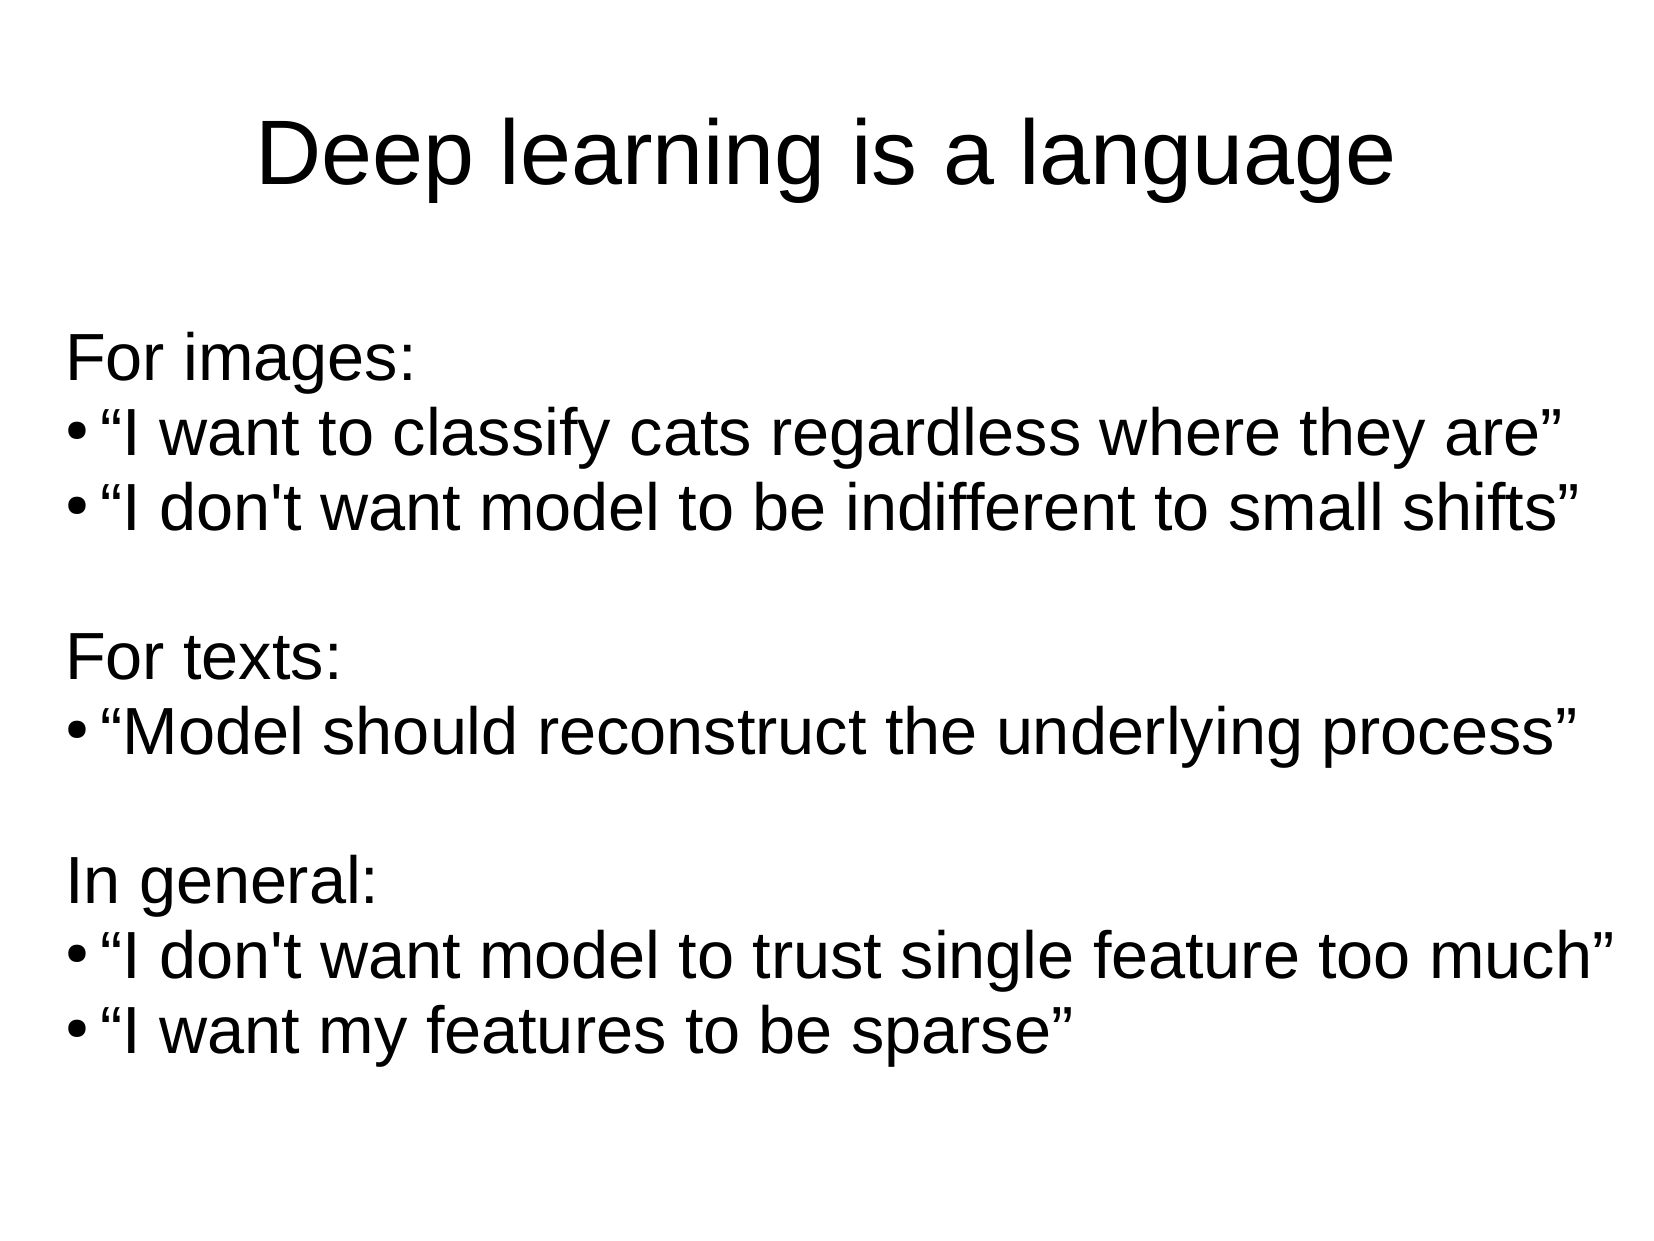

# Deep learning is a language
For images:
“I want to classify cats regardless where they are”
“I don't want model to be indifferent to small shifts”
For texts:
“Model should reconstruct the underlying process”
In general:
“I don't want model to trust single feature too much”
“I want my features to be sparse”